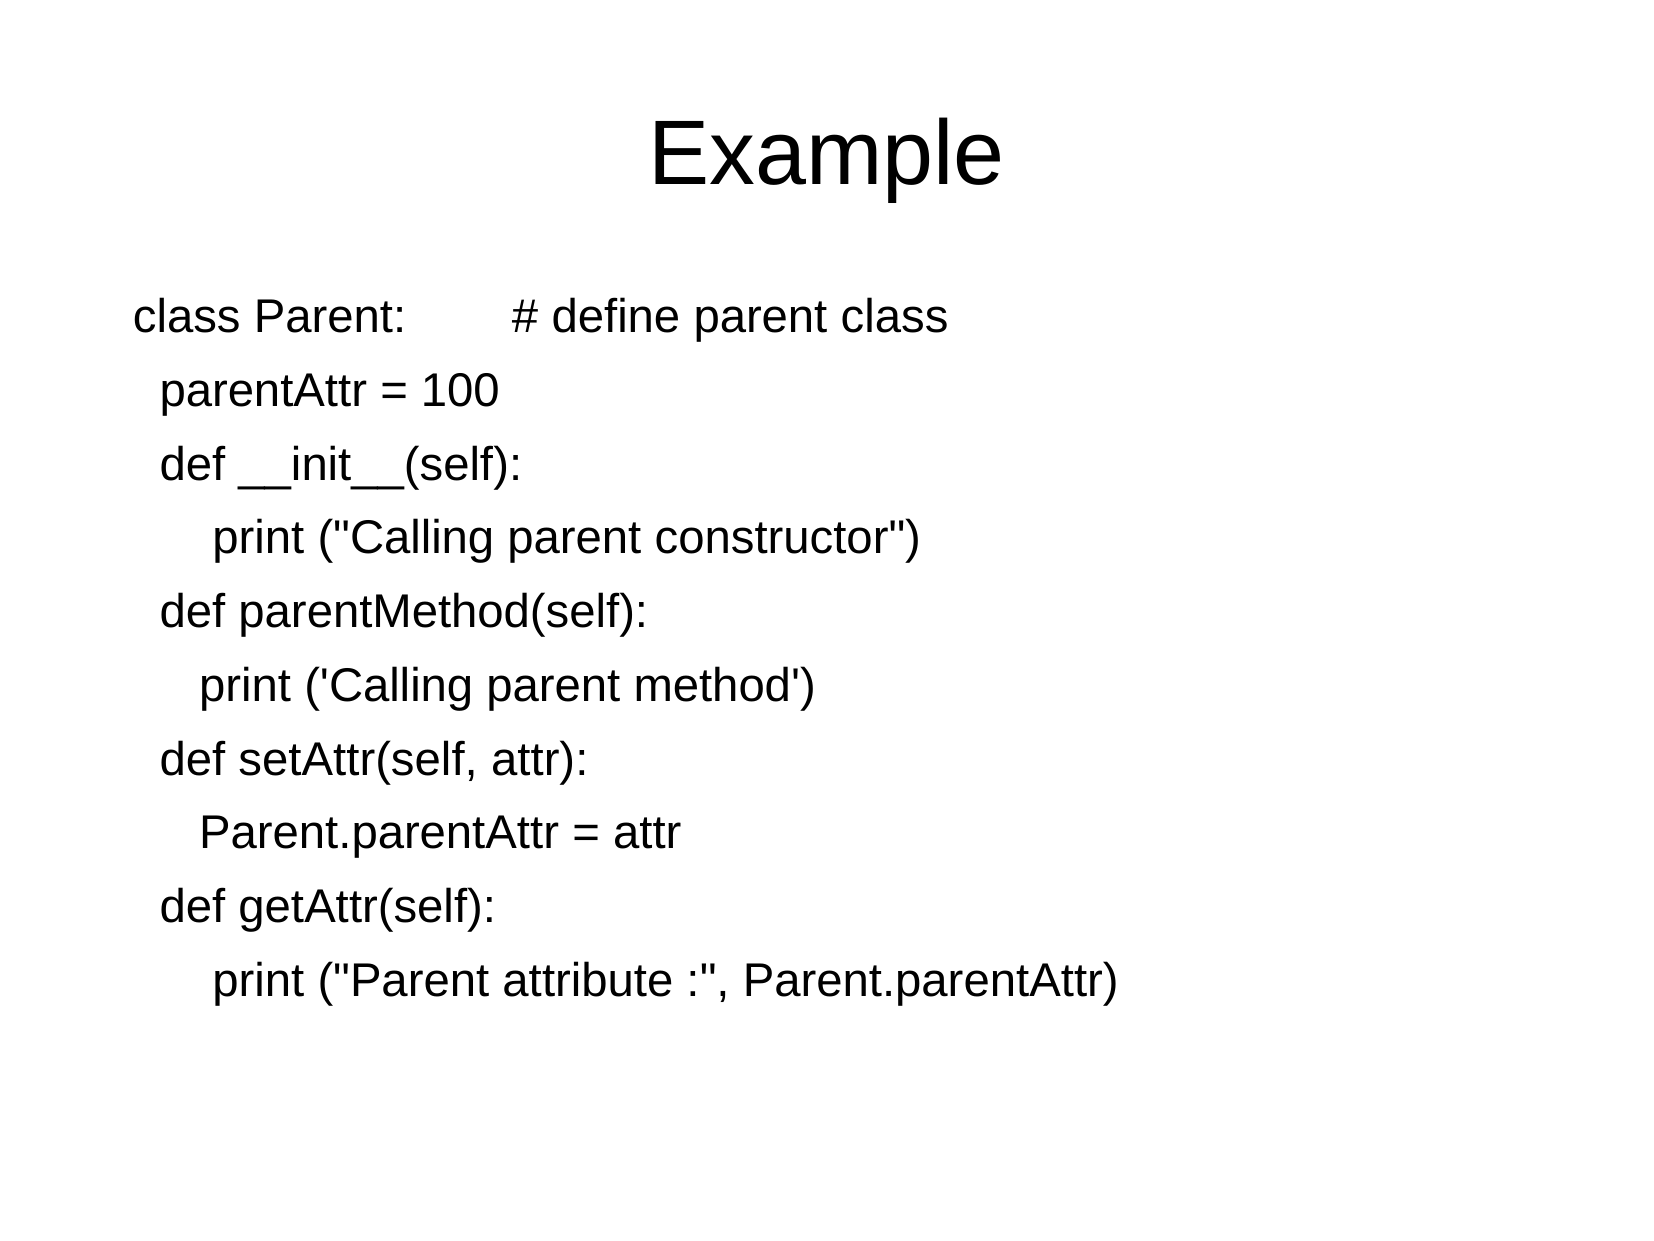

# Example
class Parent: # define parent class
 parentAttr = 100
 def __init__(self):
 print ("Calling parent constructor")
 def parentMethod(self):
 print ('Calling parent method')
 def setAttr(self, attr):
 Parent.parentAttr = attr
 def getAttr(self):
 print ("Parent attribute :", Parent.parentAttr)